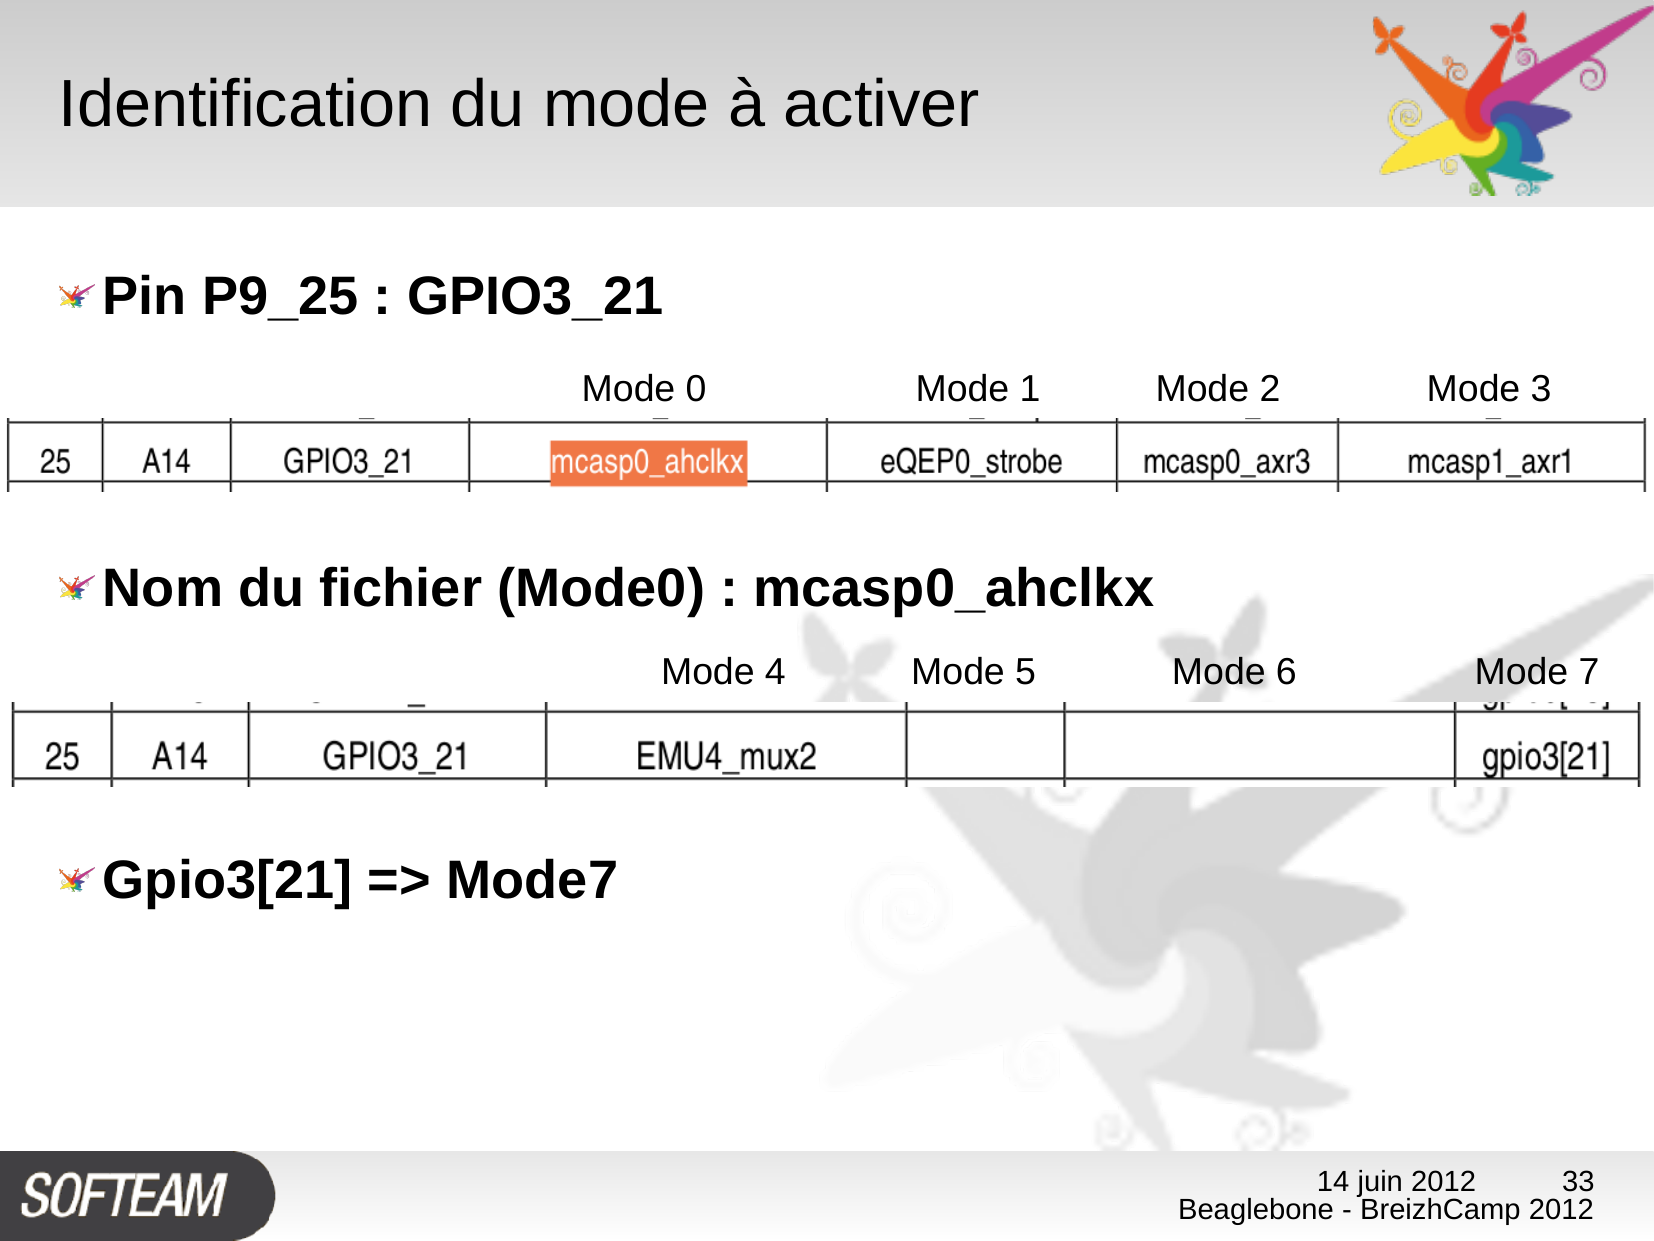

# Identification du mode à activer
Pin P9_25 : GPIO3_21
Nom du fichier (Mode0) : mcasp0_ahclkx
Gpio3[21] => Mode7
 Mode 0 Mode 1 Mode 2 Mode 3
 Mode 4 Mode 5 Mode 6 Mode 7
14 juin 2012
33
Beaglebone - BreizhCamp 2012